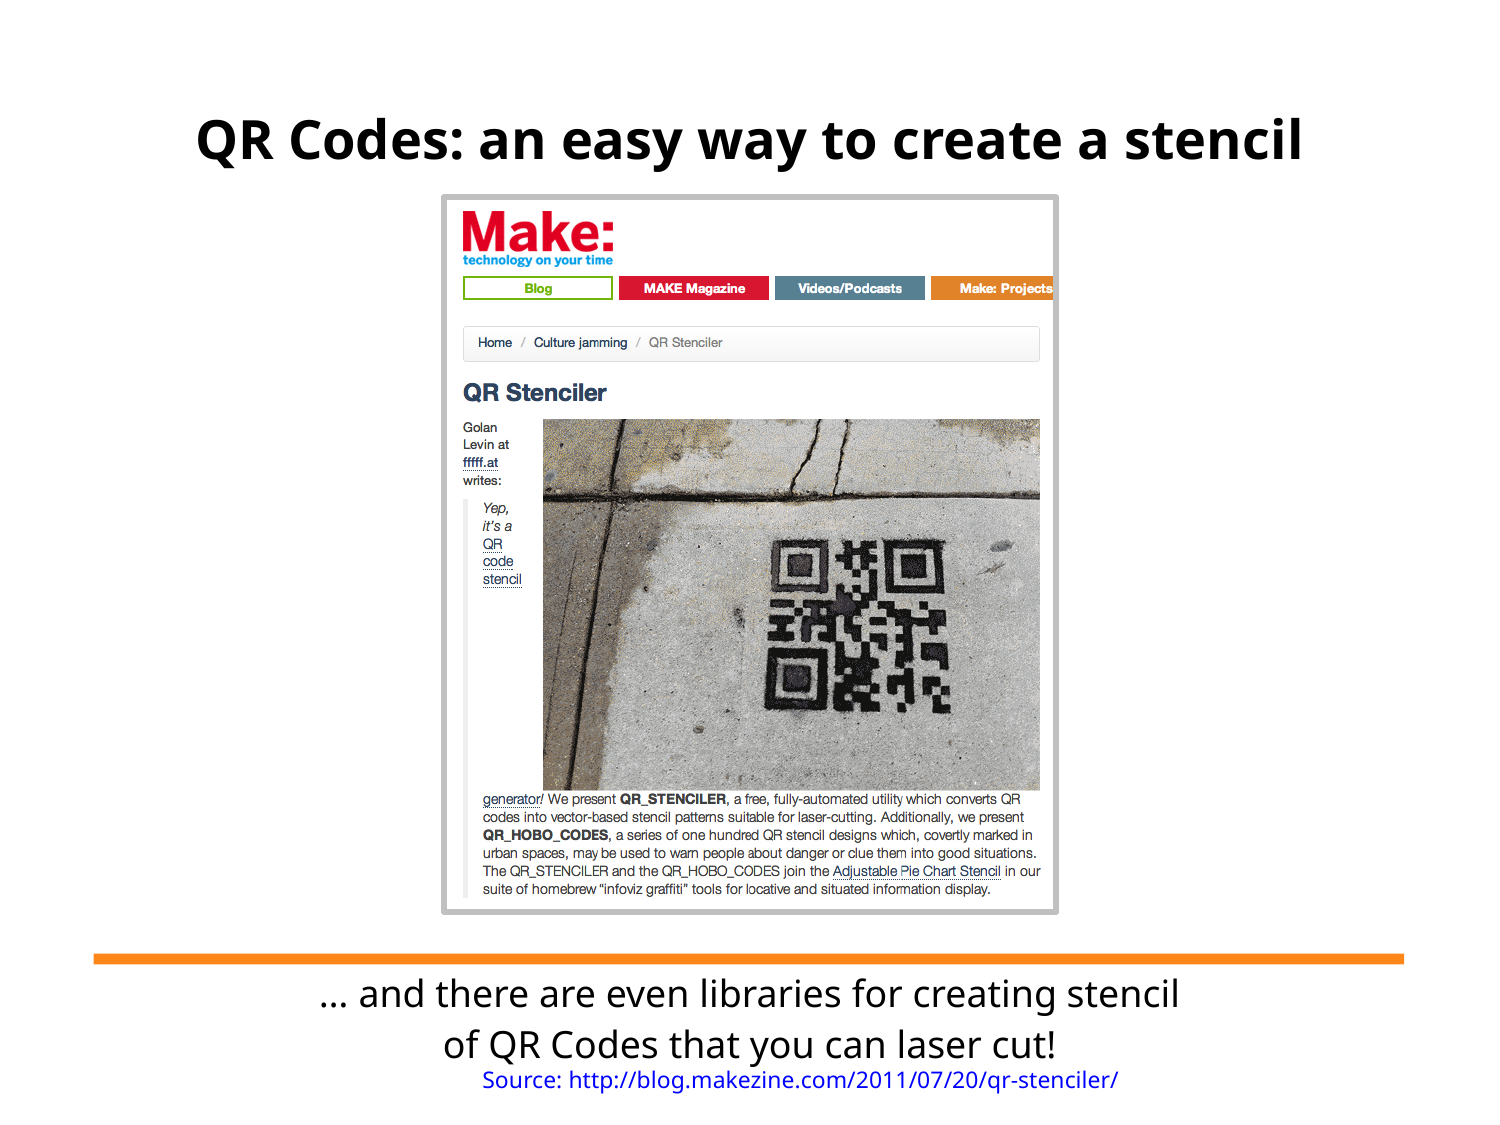

# QR Codes: an easy way to create a stencil
… and there are even libraries for creating stencil of QR Codes that you can laser cut!
Source: http://blog.makezine.com/2011/07/20/qr-stenciler/